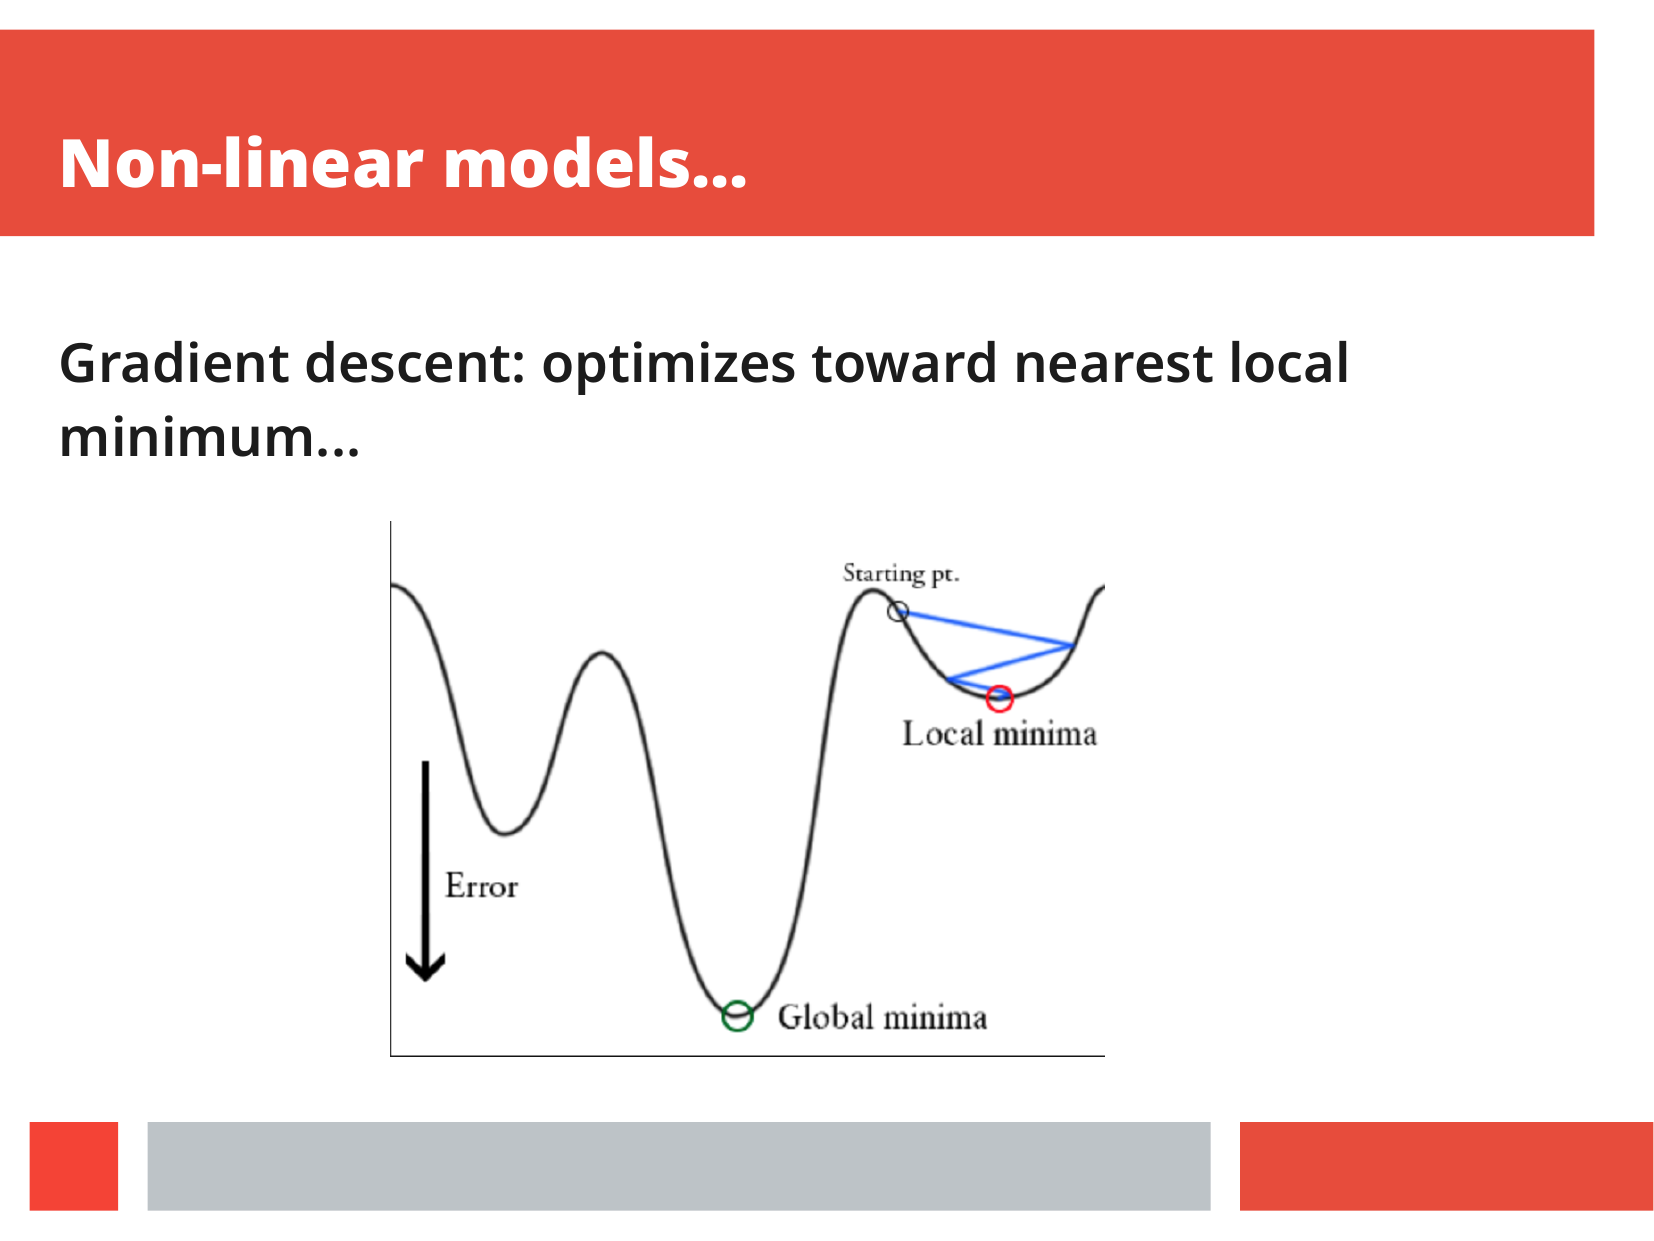

# Non-linear models...
Gradient descent: optimizes toward nearest local minimum...